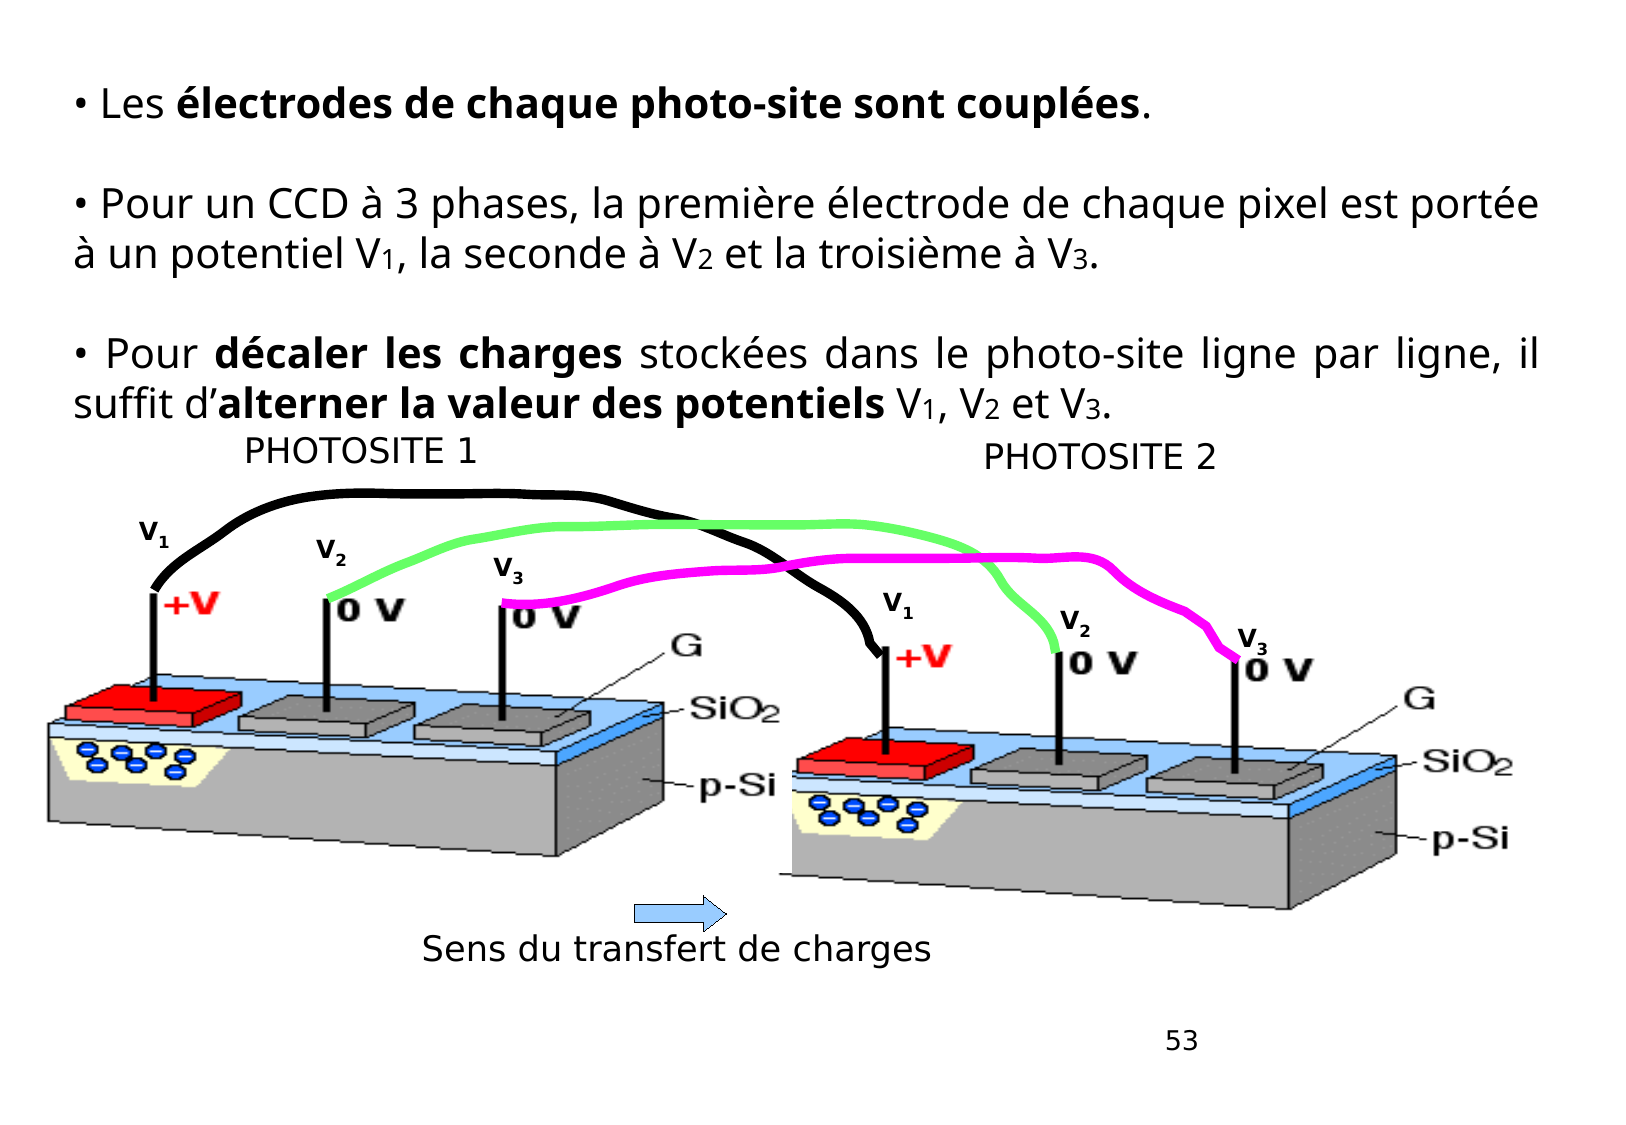

Les électrodes de chaque photo-site sont couplées.
 Pour un CCD à 3 phases, la première électrode de chaque pixel est portée à un potentiel V1, la seconde à V2 et la troisième à V3.
 Pour décaler les charges stockées dans le photo-site ligne par ligne, il suffit d’alterner la valeur des potentiels V1, V2 et V3.
PHOTOSITE 1
PHOTOSITE 2
V1
V2
V3
V1
V2
V3
Sens du transfert de charges
23